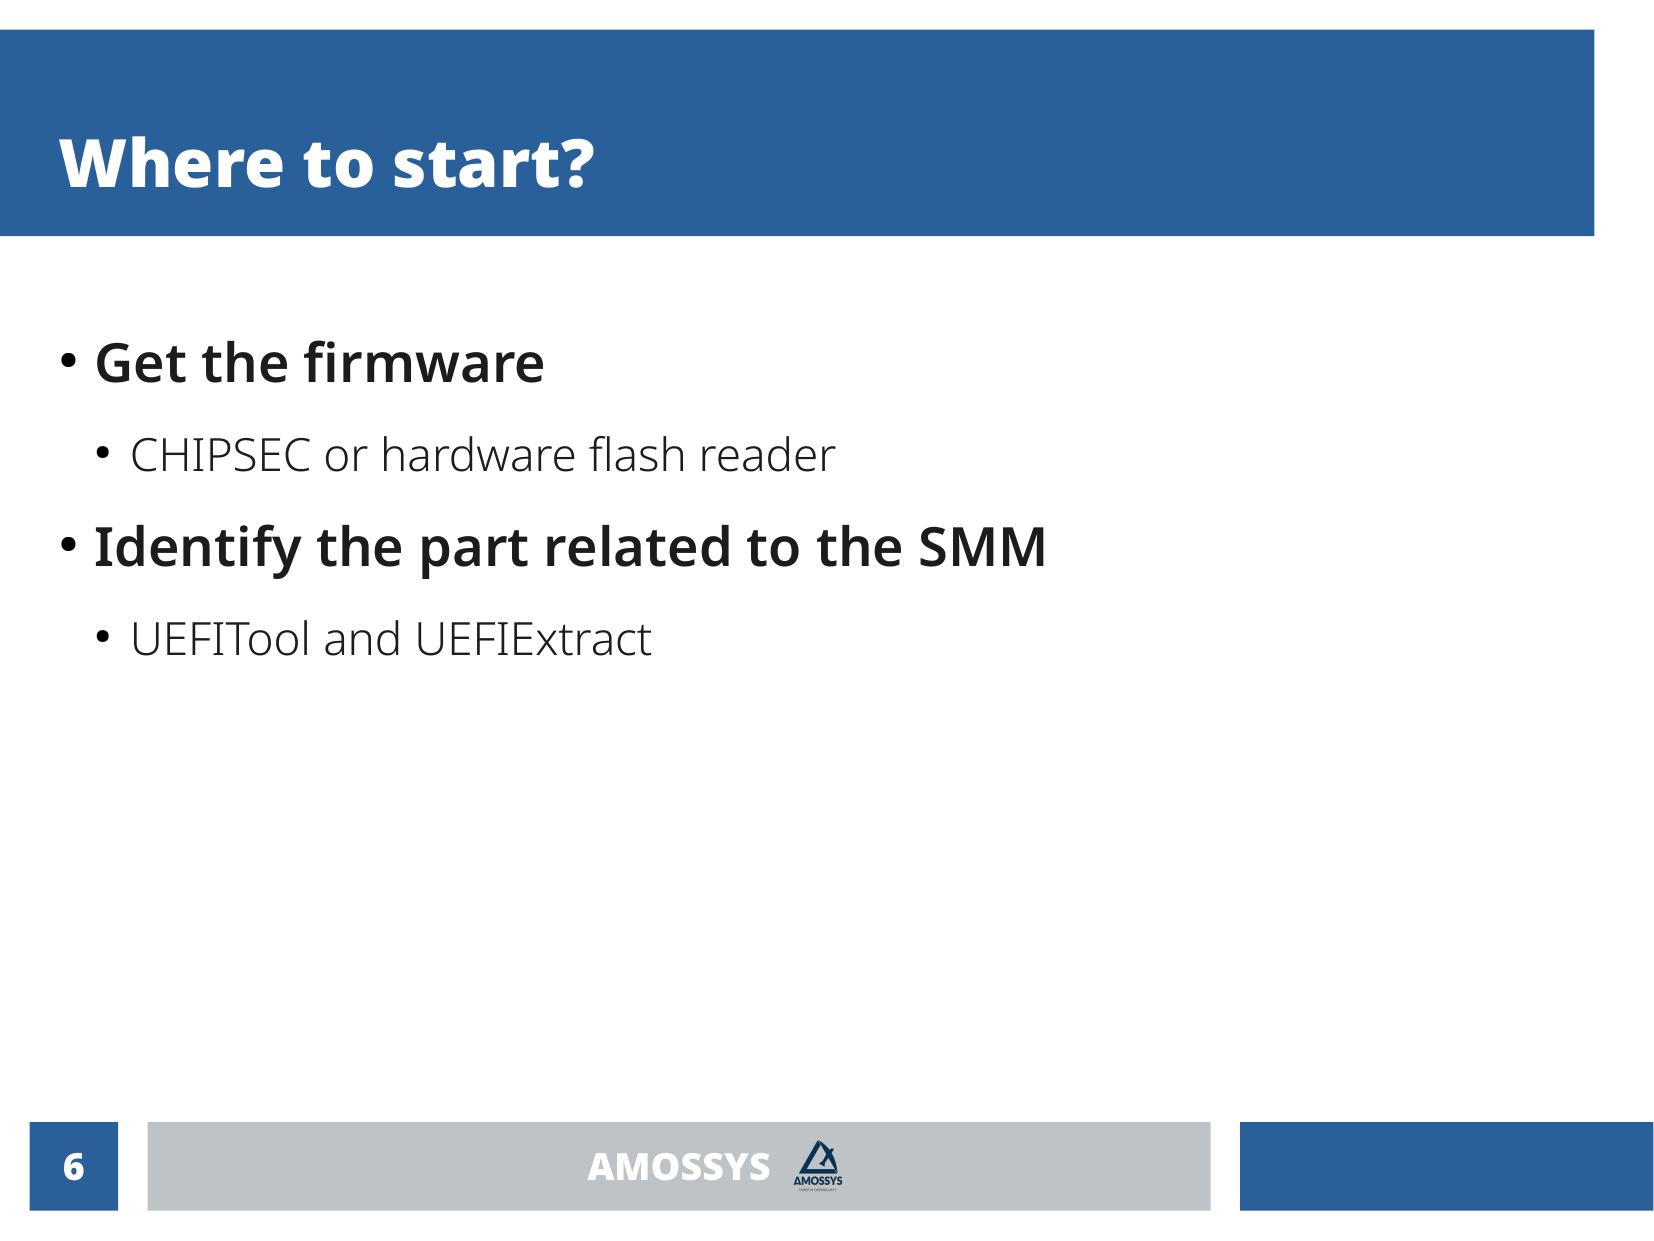

# Where to start?
Get the firmware
CHIPSEC or hardware flash reader
Identify the part related to the SMM
UEFITool and UEFIExtract
6